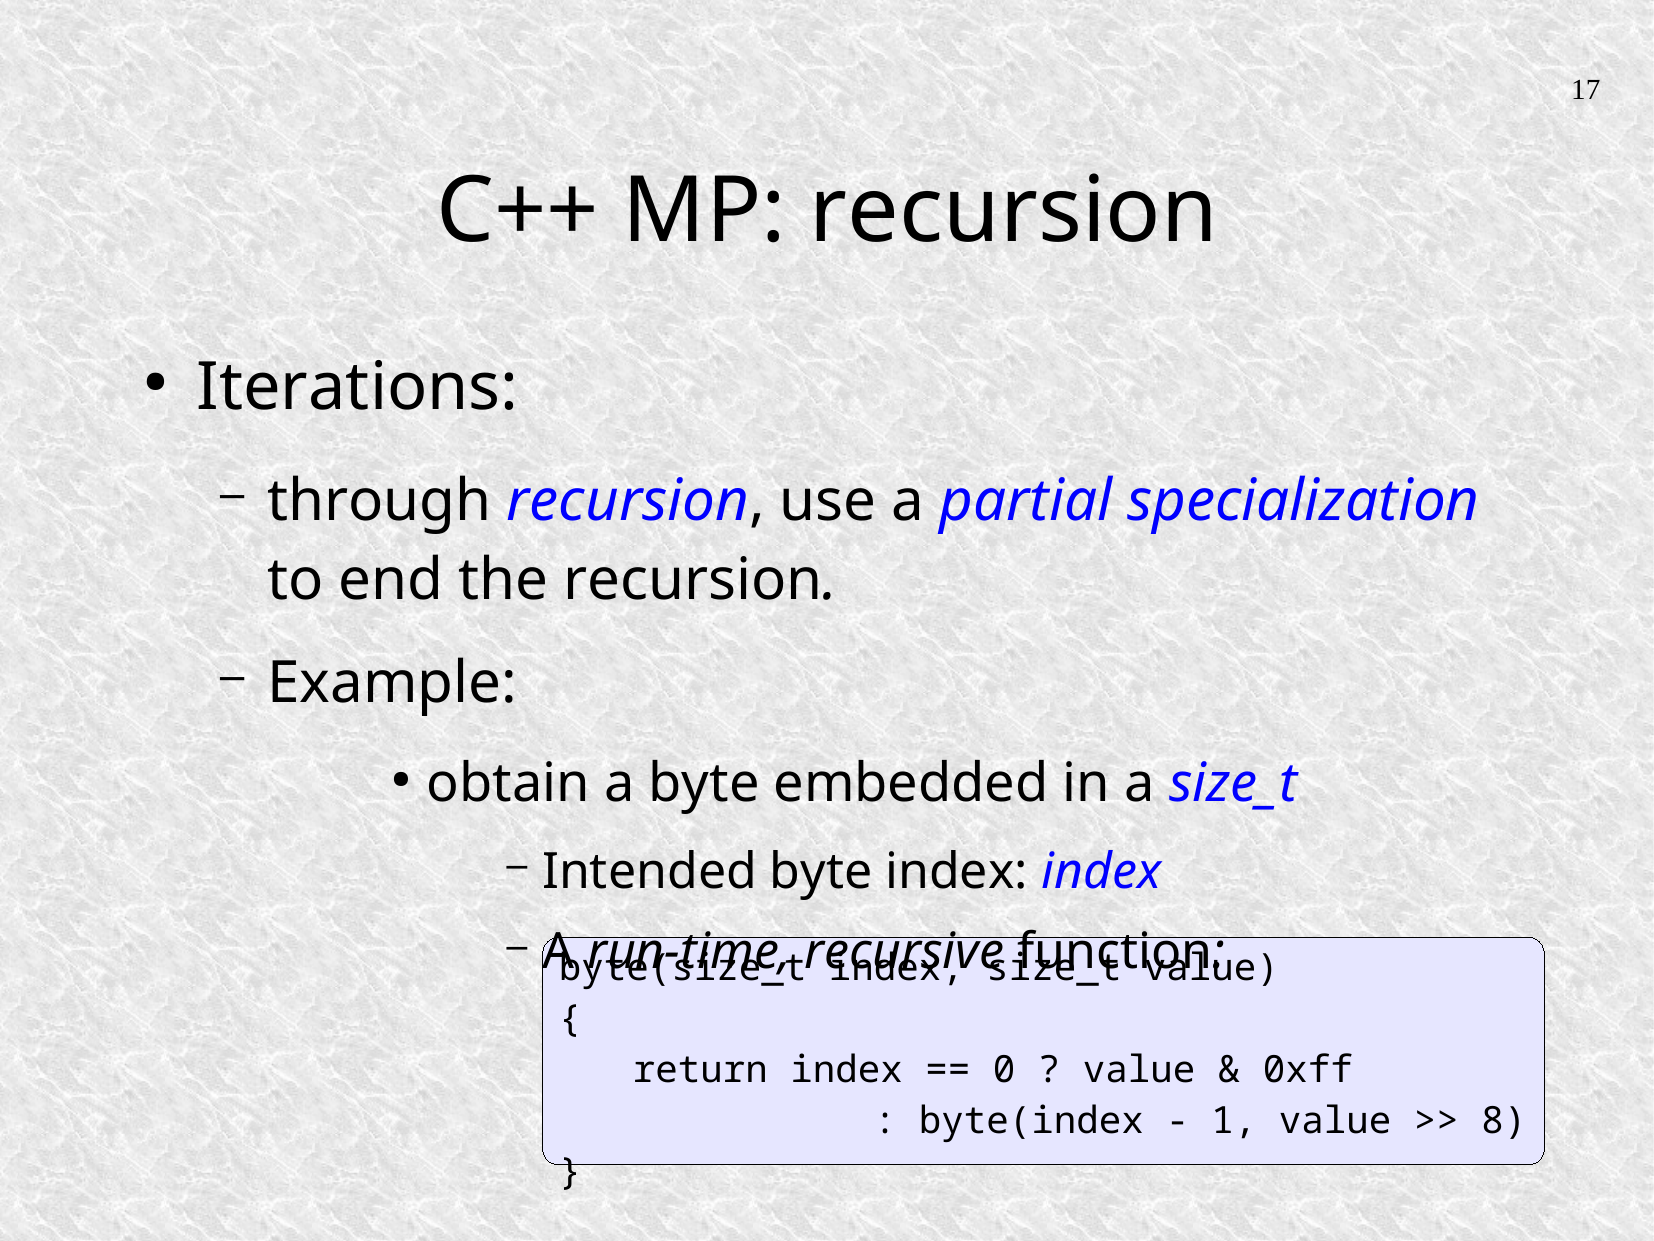

17
# C++ MP: recursion
Iterations:
through recursion, use a partial specialization to end the recursion.
Example:
obtain a byte embedded in a size_t
Intended byte index: index
A run-time, recursive function:
byte(size_t index, size_t value)
{
	return index == 0 ? value & 0xff
 : byte(index - 1, value >> 8)
}